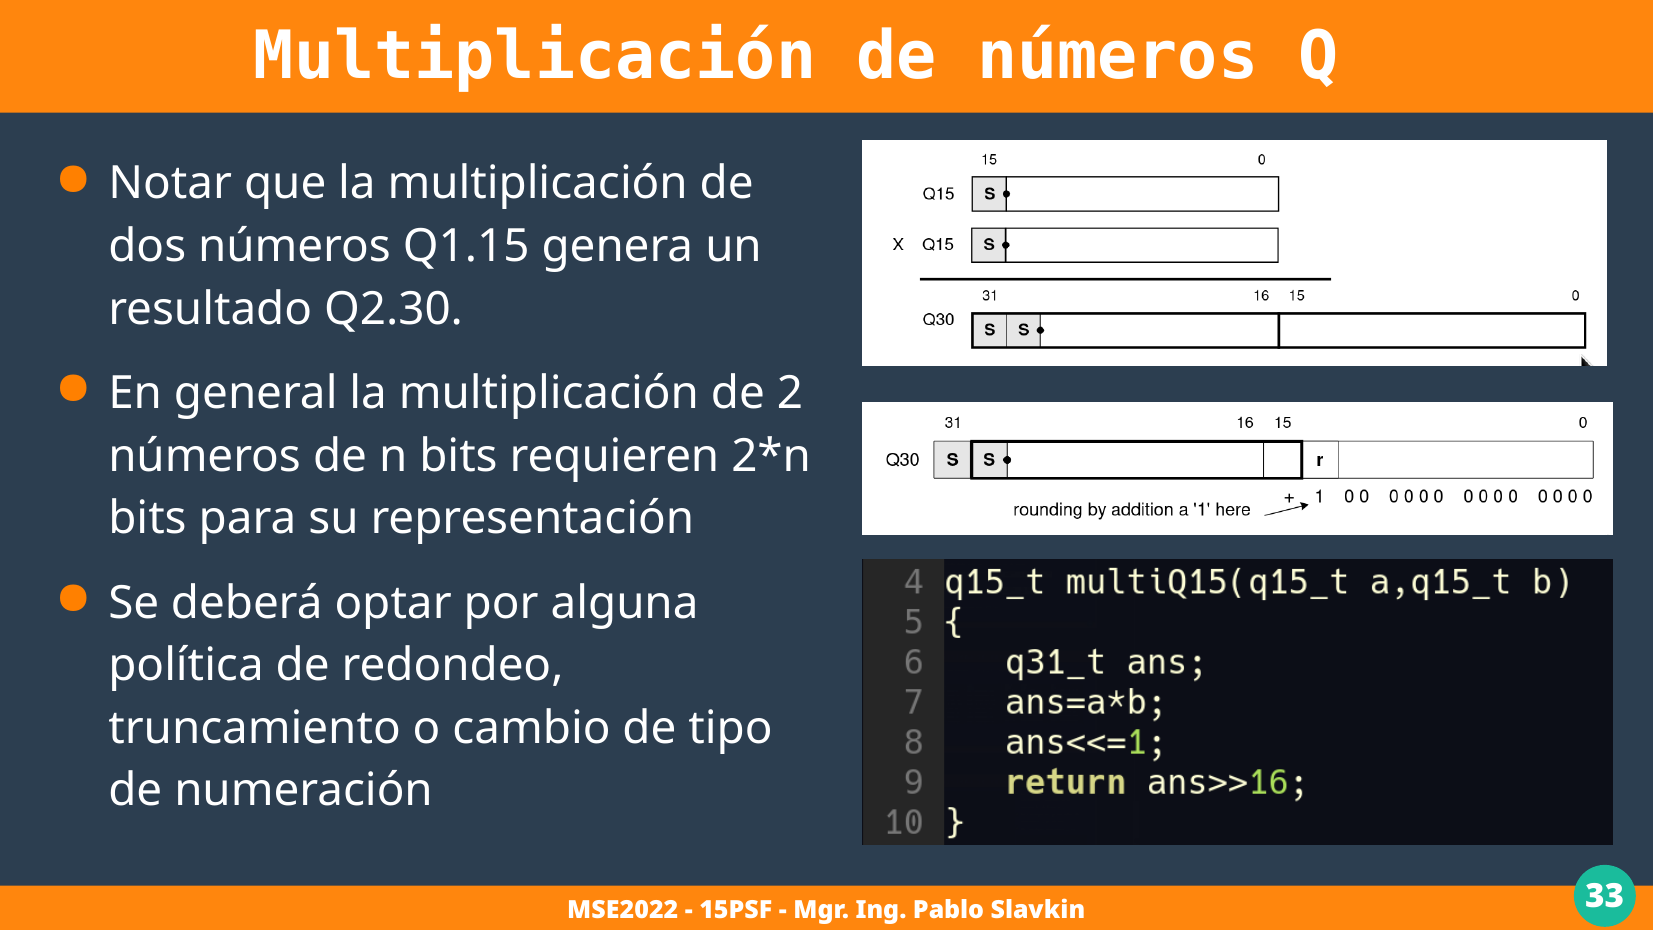

# Multiplicación de números Q
Notar que la multiplicación de dos números Q1.15 genera un resultado Q2.30.
En general la multiplicación de 2 números de n bits requieren 2*n bits para su representación
Se deberá optar por alguna política de redondeo, truncamiento o cambio de tipo de numeración
MSE2022 - 15PSF - Mgr. Ing. Pablo Slavkin